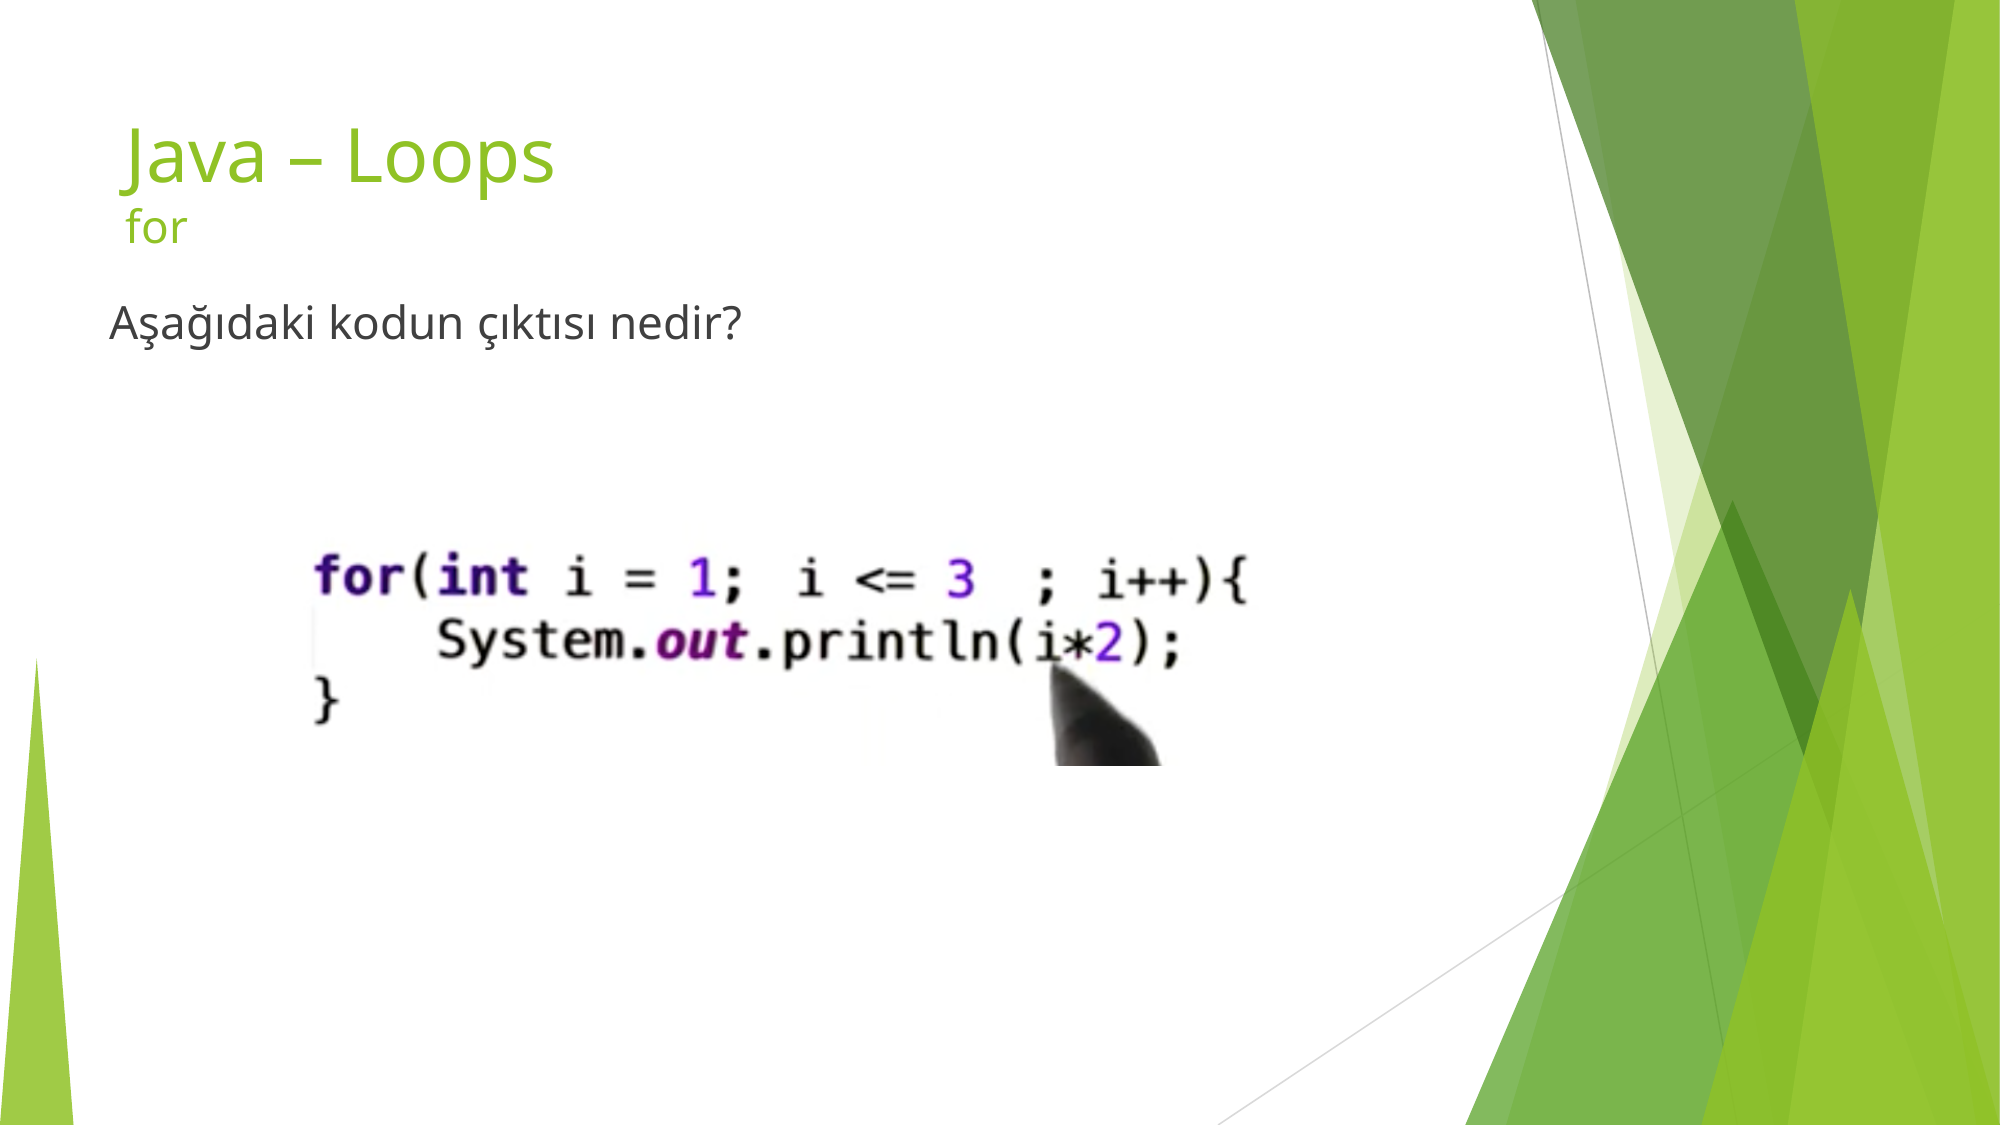

# Java – Loops for
Aşağıdaki kodun çıktısı nedir?